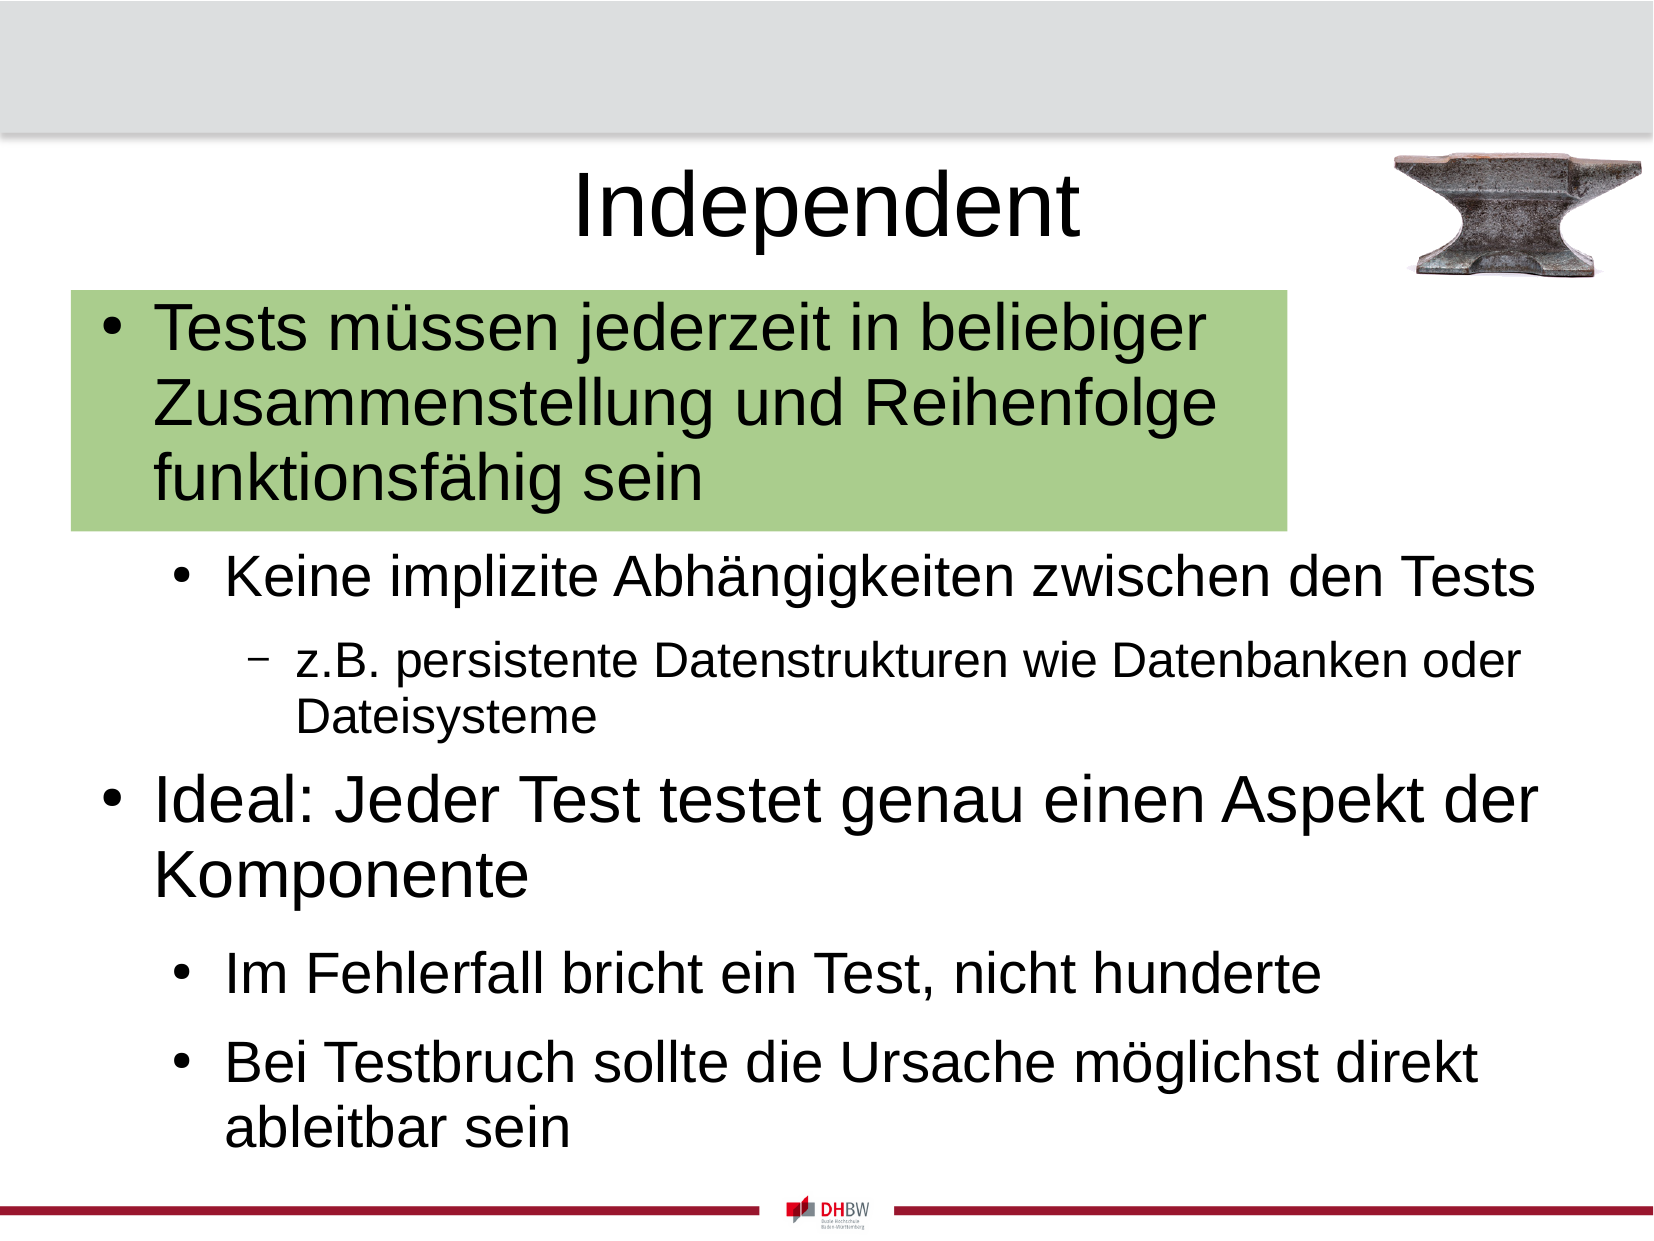

# Independent
Tests müssen jederzeit in beliebiger Zusammenstellung und Reihenfolge funktionsfähig sein
Keine implizite Abhängigkeiten zwischen den Tests
z.B. persistente Datenstrukturen wie Datenbanken oder Dateisysteme
Ideal: Jeder Test testet genau einen Aspekt der Komponente
Im Fehlerfall bricht ein Test, nicht hunderte
Bei Testbruch sollte die Ursache möglichst direkt ableitbar sein